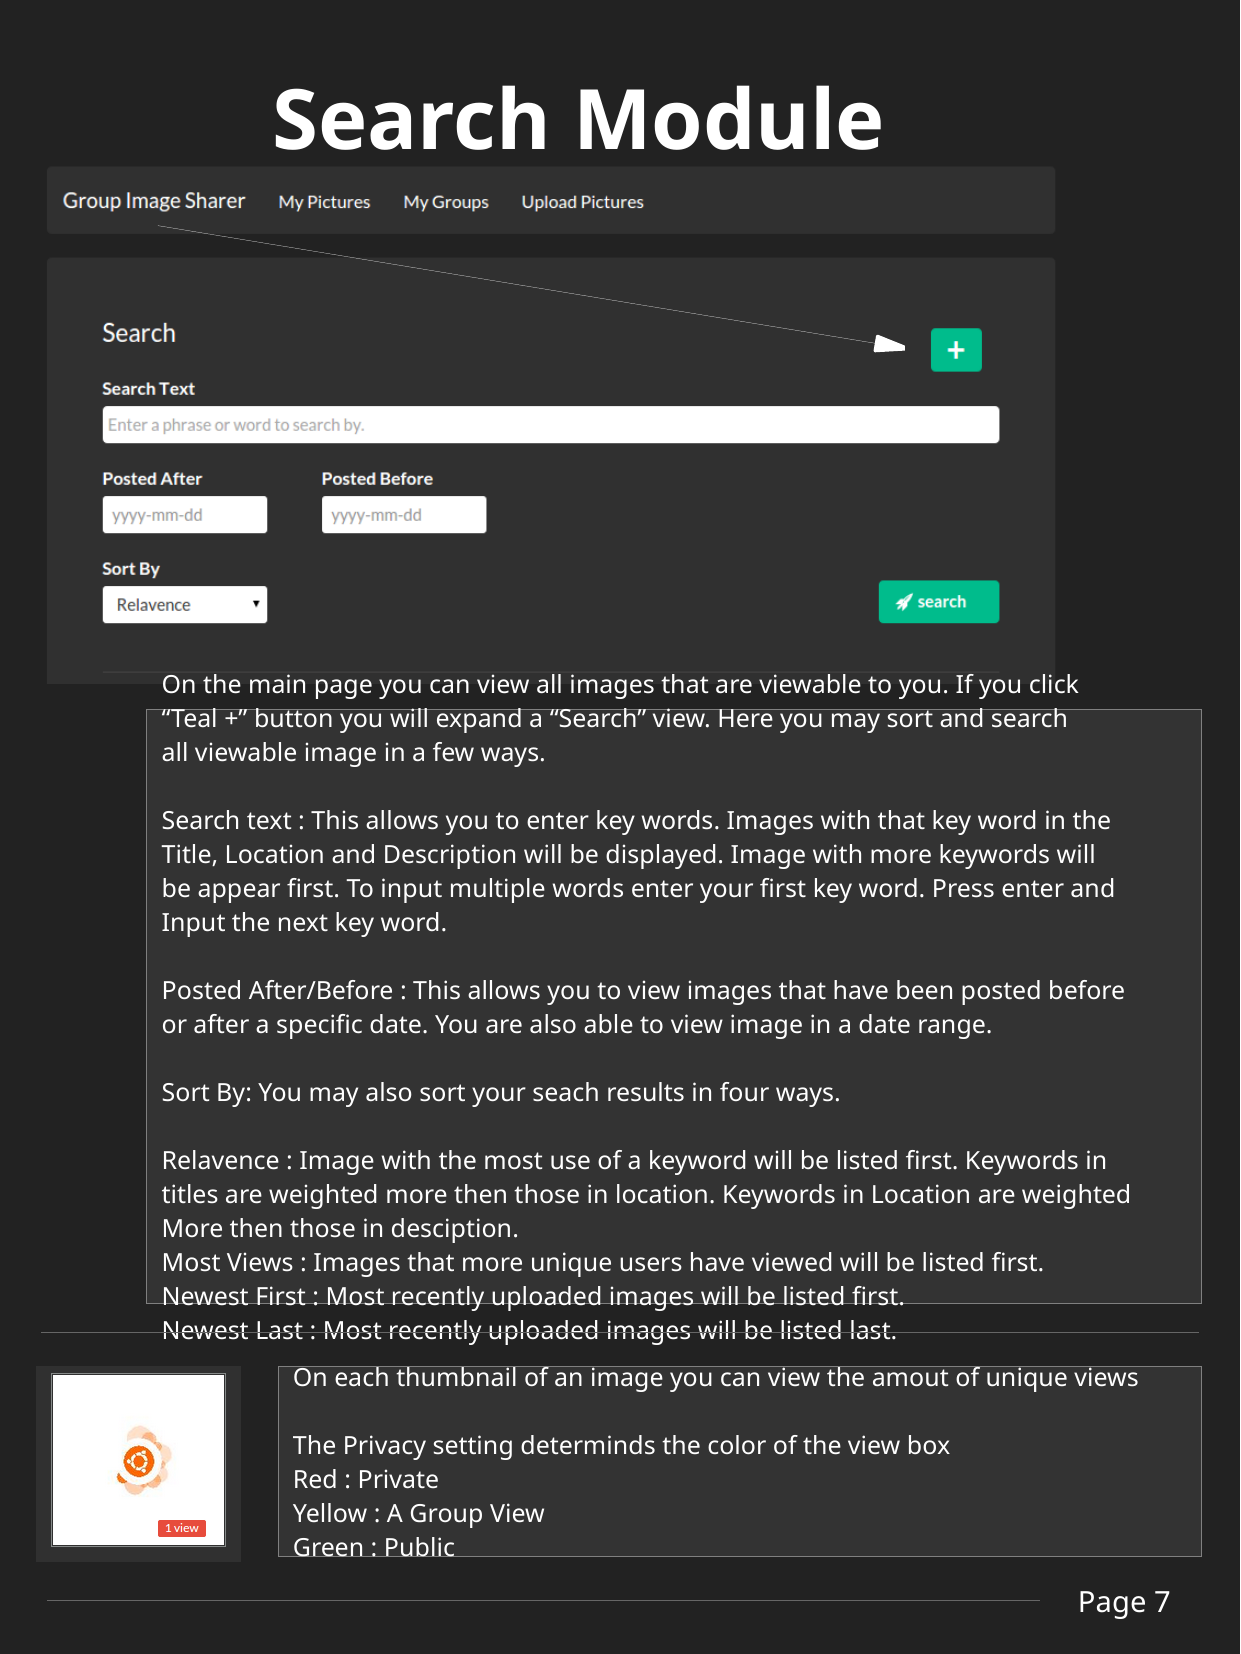

Search Module
On the main page you can view all images that are viewable to you. If you click
“Teal +” button you will expand a “Search” view. Here you may sort and search
all viewable image in a few ways.
Search text : This allows you to enter key words. Images with that key word in the
Title, Location and Description will be displayed. Image with more keywords will
be appear first. To input multiple words enter your first key word. Press enter and
Input the next key word.
Posted After/Before : This allows you to view images that have been posted before
or after a specific date. You are also able to view image in a date range.
Sort By: You may also sort your seach results in four ways.
Relavence : Image with the most use of a keyword will be listed first. Keywords in
titles are weighted more then those in location. Keywords in Location are weighted
More then those in desciption.
Most Views : Images that more unique users have viewed will be listed first.
Newest First : Most recently uploaded images will be listed first.
Newest Last : Most recently uploaded images will be listed last.
On each thumbnail of an image you can view the amout of unique views
The Privacy setting determinds the color of the view box
Red : Private
Yellow : A Group View
Green : Public
Page 7